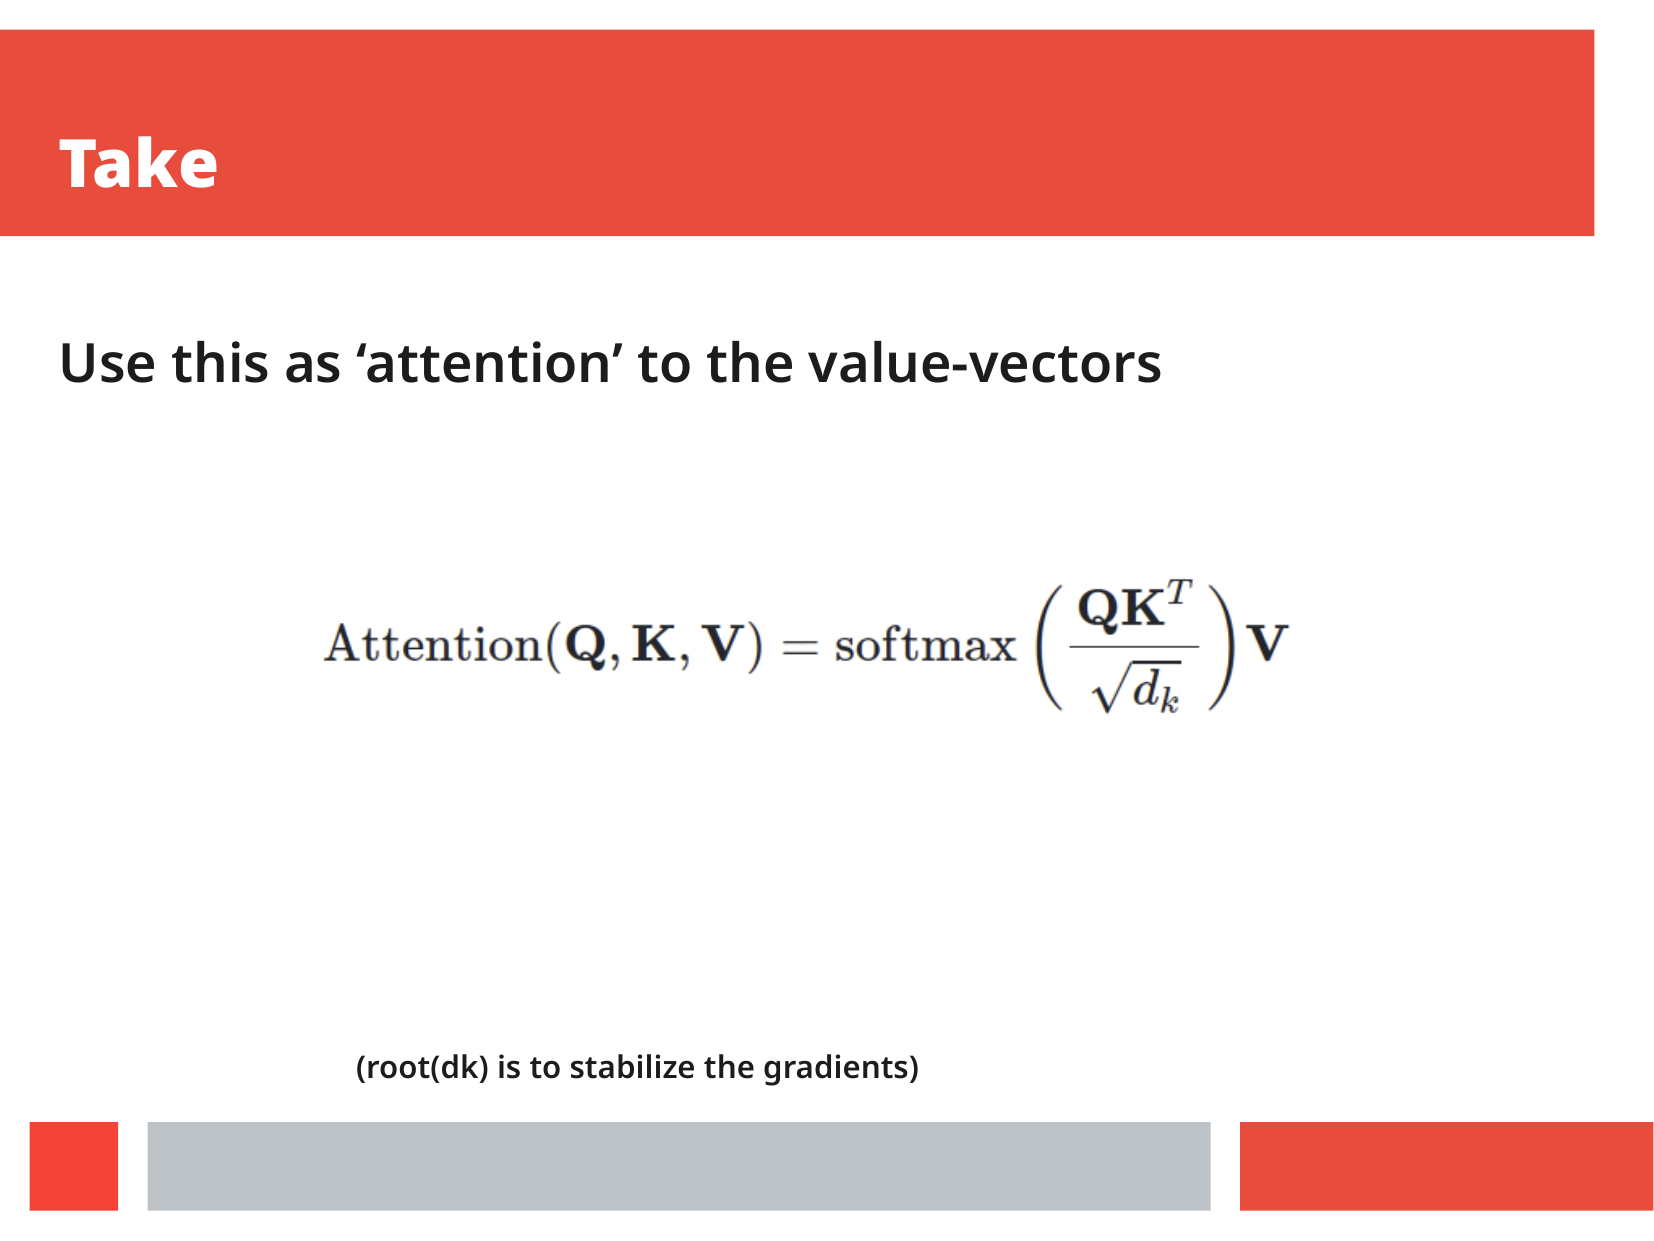

# Take
Use this as ‘attention’ to the value-vectors
 (root(dk) is to stabilize the gradients)